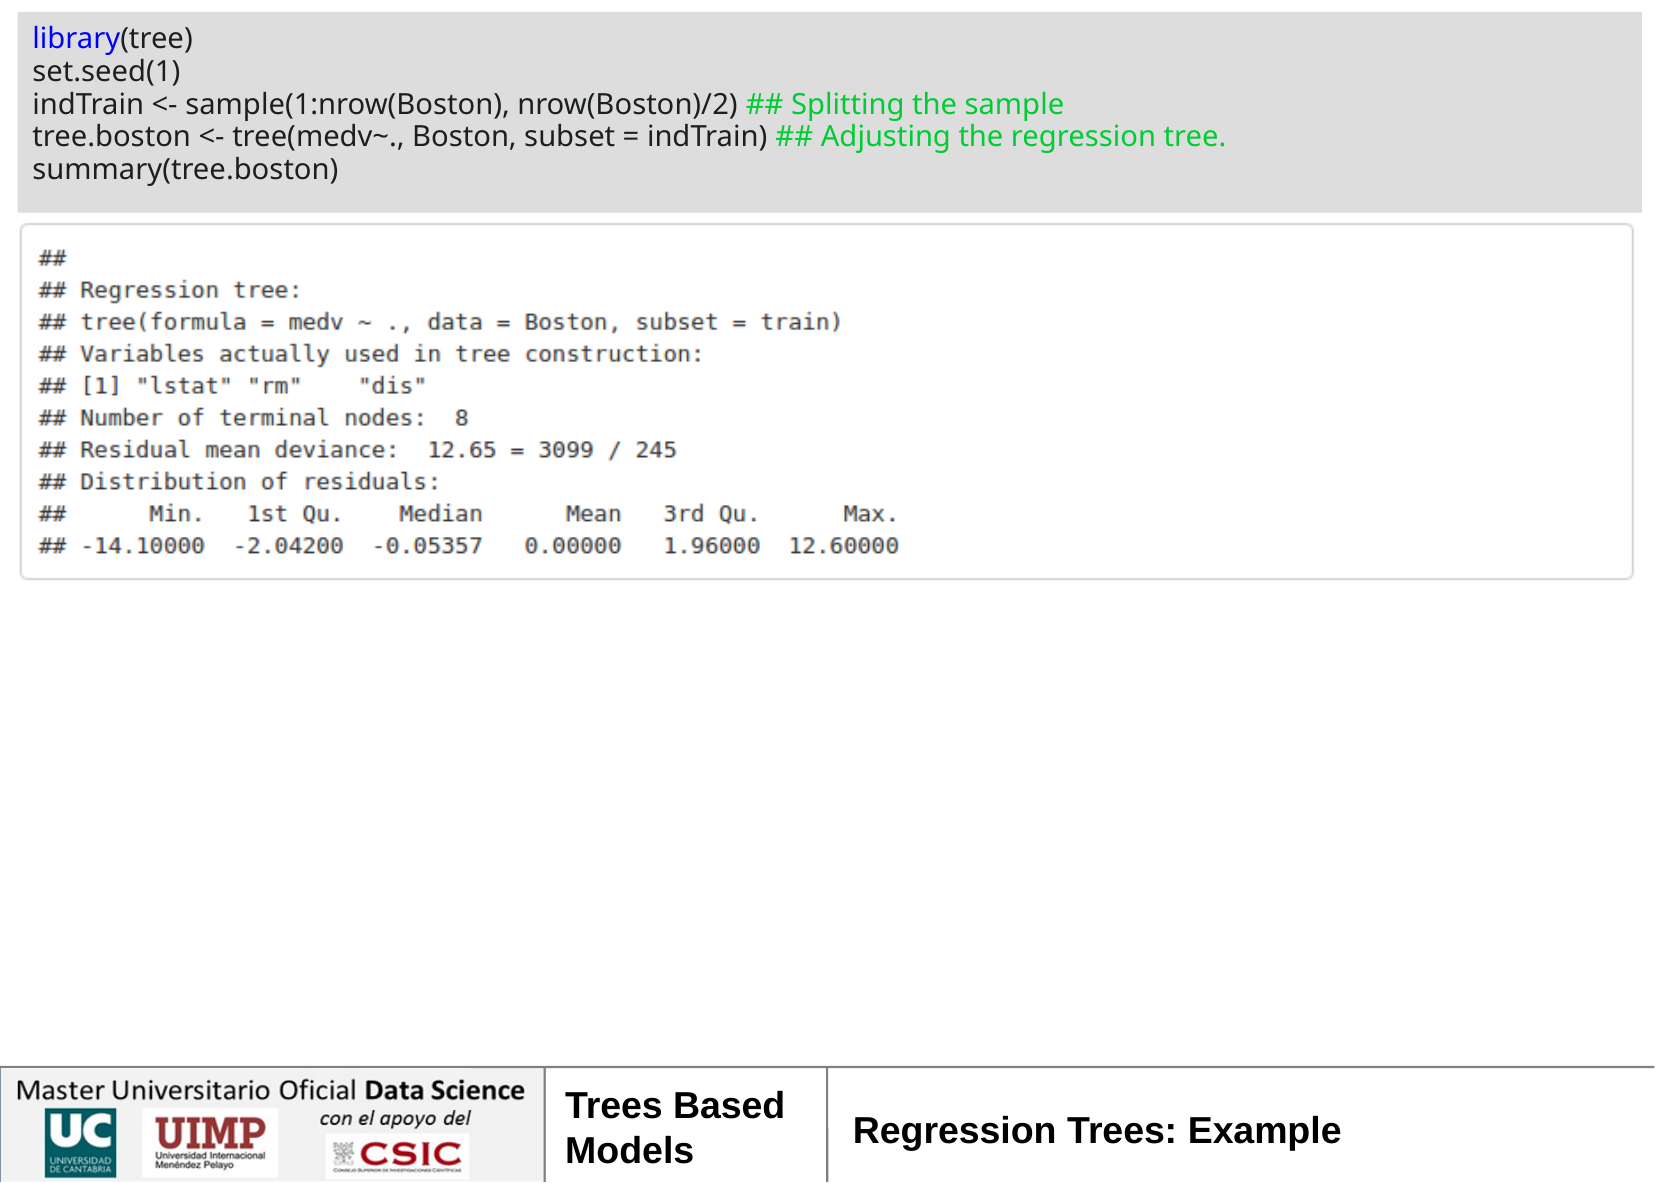

library(tree)
set.seed(1)
indTrain <- sample(1:nrow(Boston), nrow(Boston)/2) ## Splitting the sample
tree.boston <- tree(medv~., Boston, subset = indTrain) ## Adjusting the regression tree.
summary(tree.boston)
Regression Trees: Example